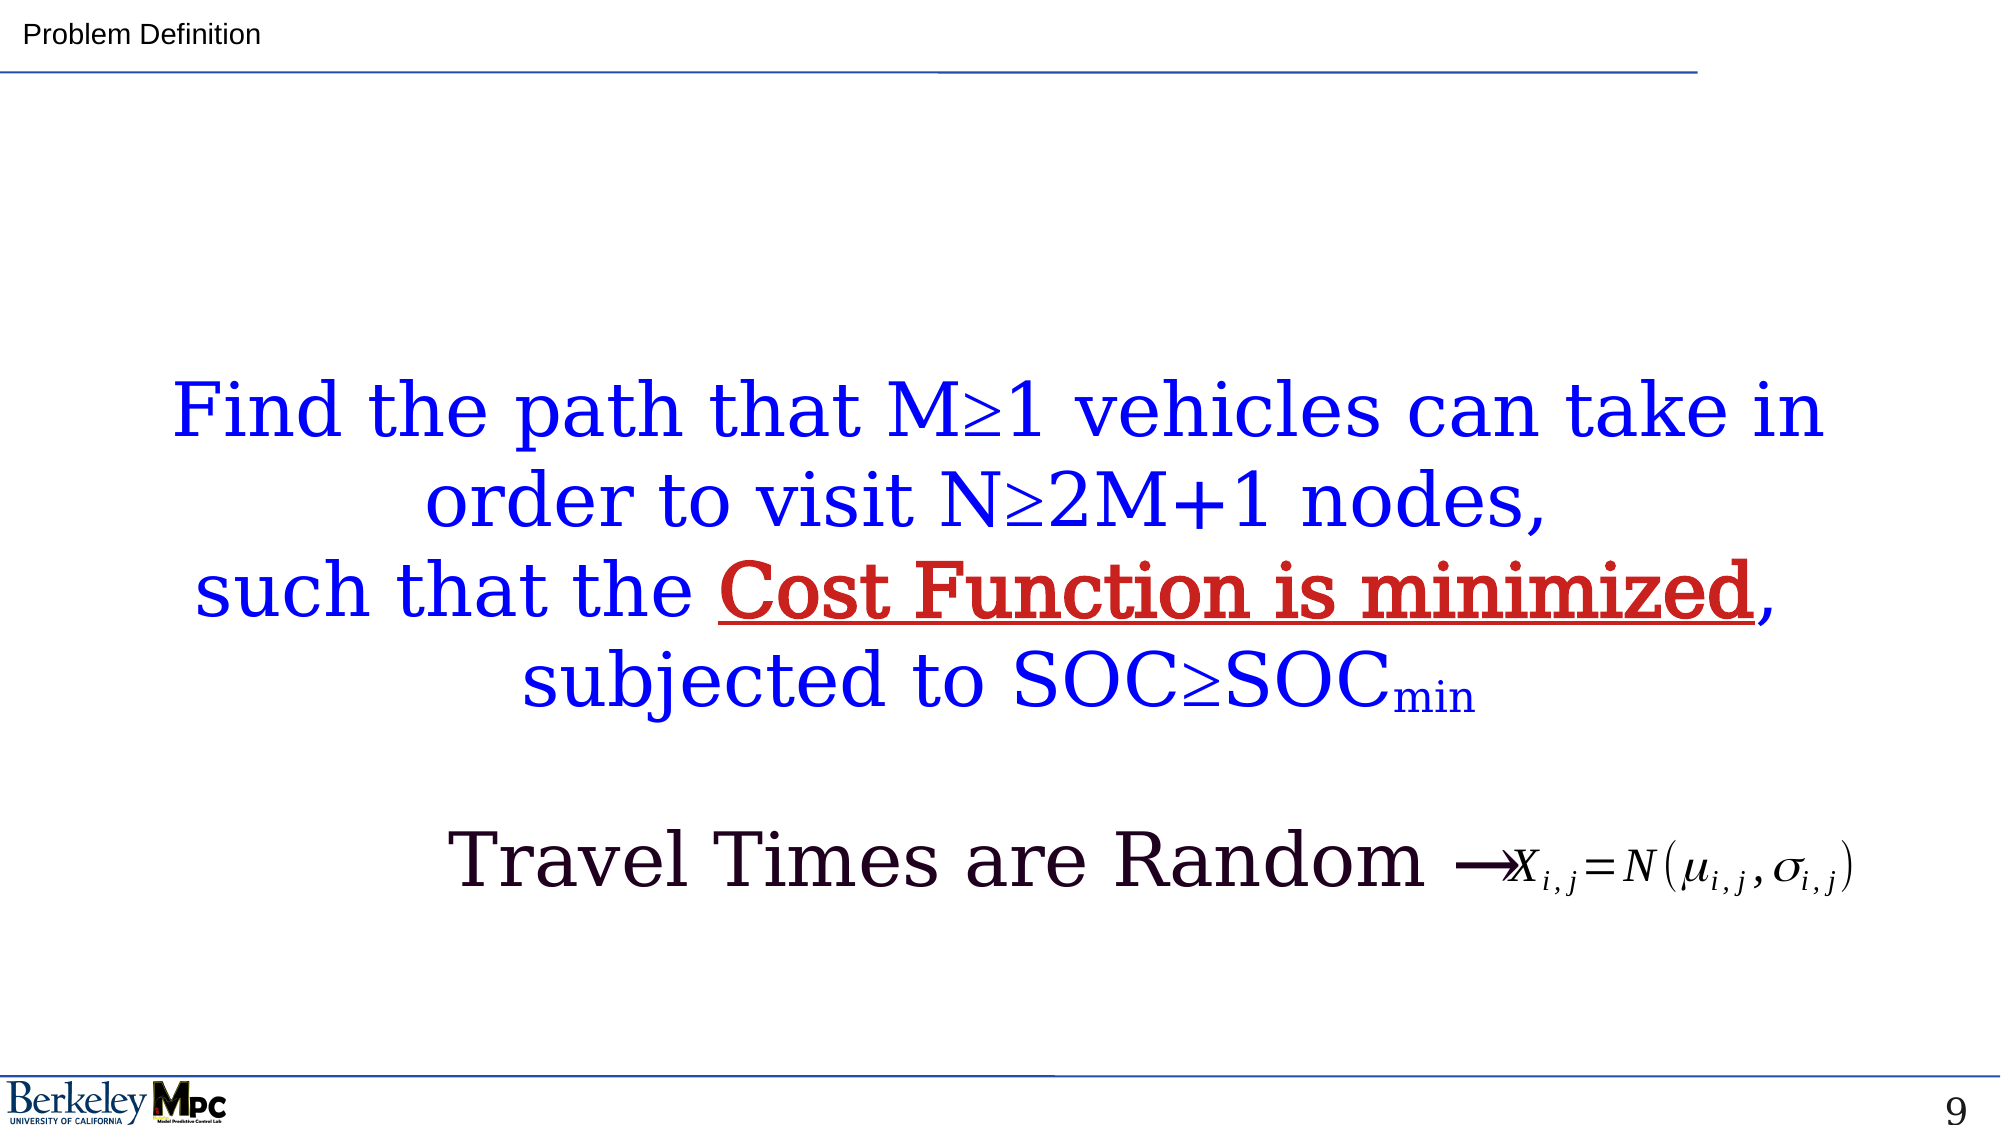

# Problem Definition
Find the path that M≥1 vehicles can take in order to visit N≥2M+1 nodes,
such that the Cost Function is minimized,
subjected to SOC≥SOCmin
Travel Times are Random →
9